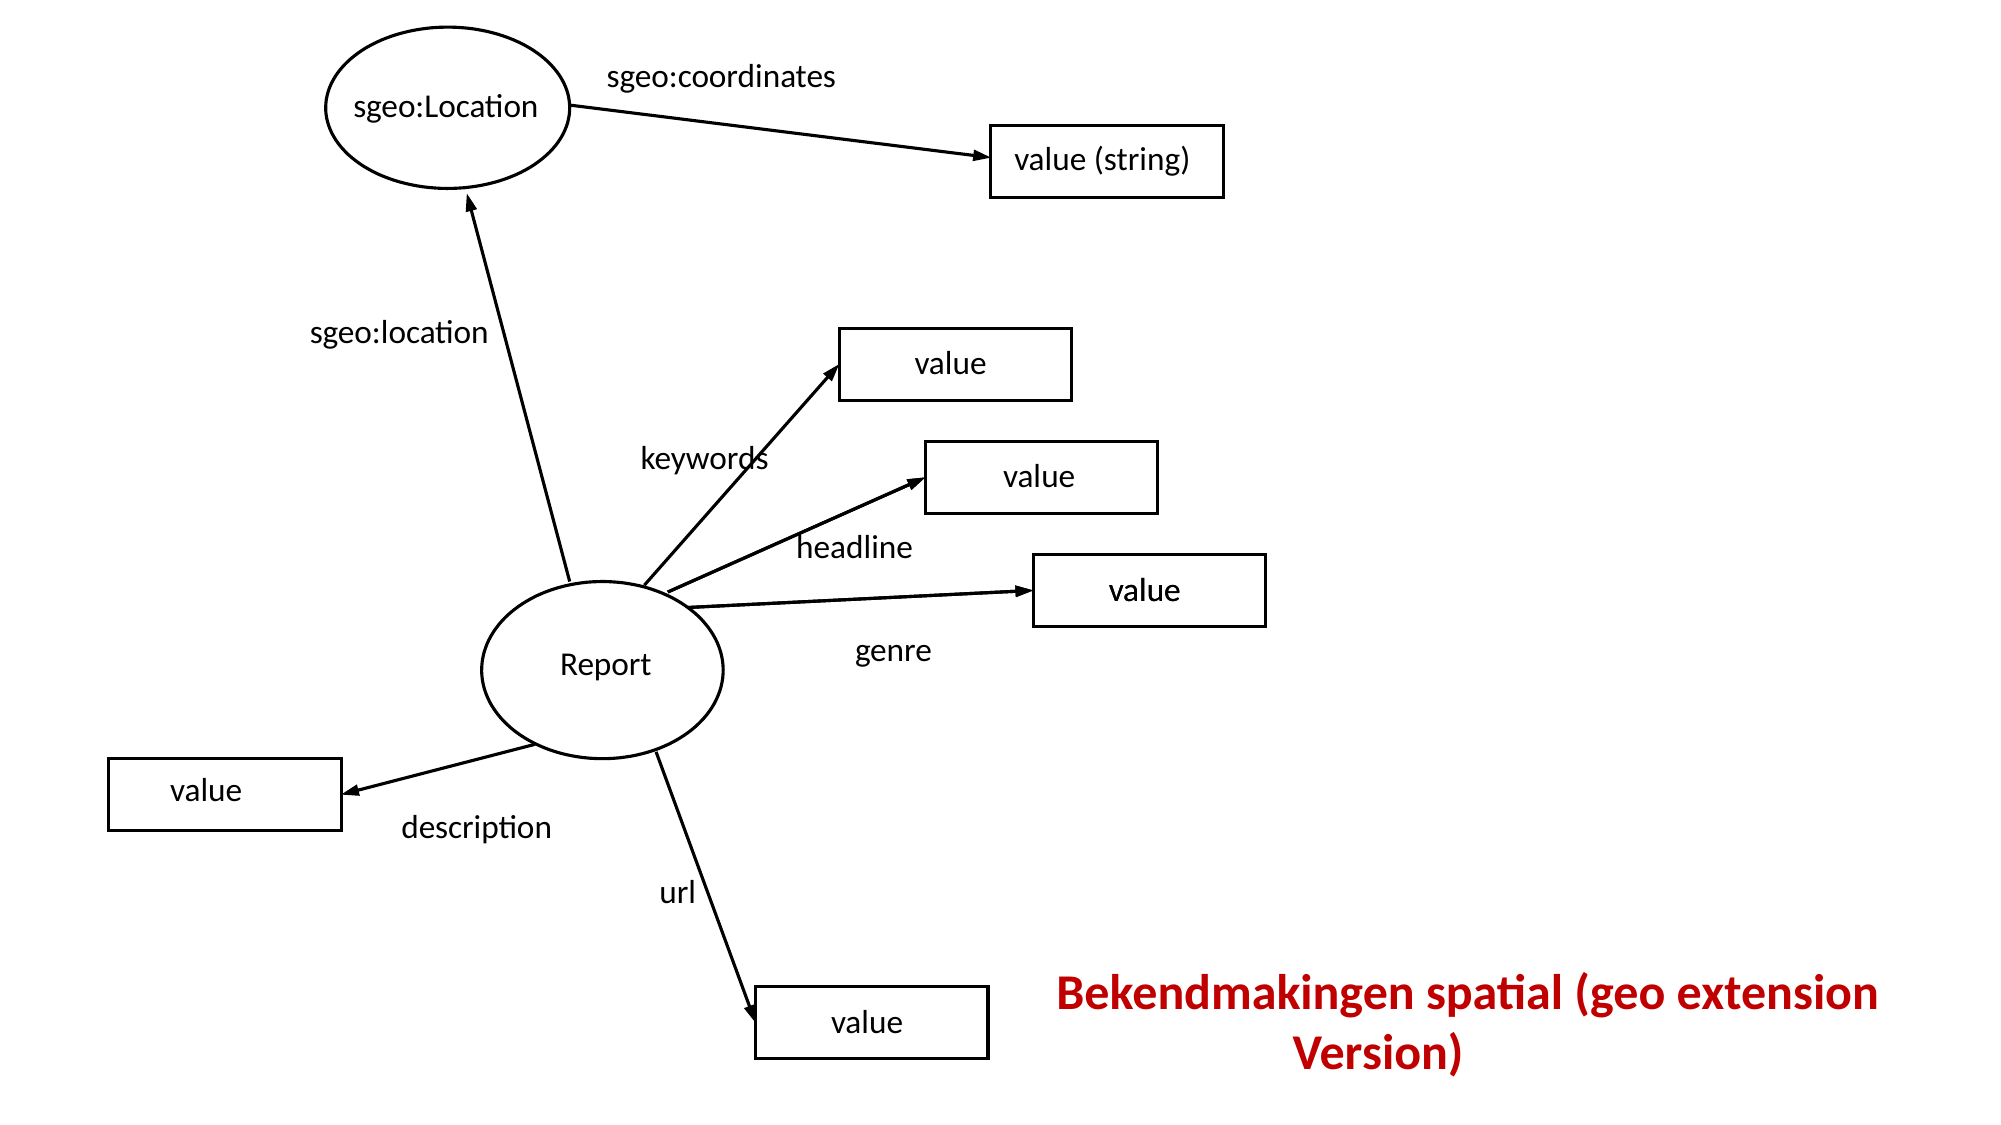

sgeo:coordinates
sgeo:Location
value (string)
sgeo:location
keywords
value
headline
value
genre
value
value
Report
description
value
url
Bekendmakingen spatial (geo extension
			 Version)
value